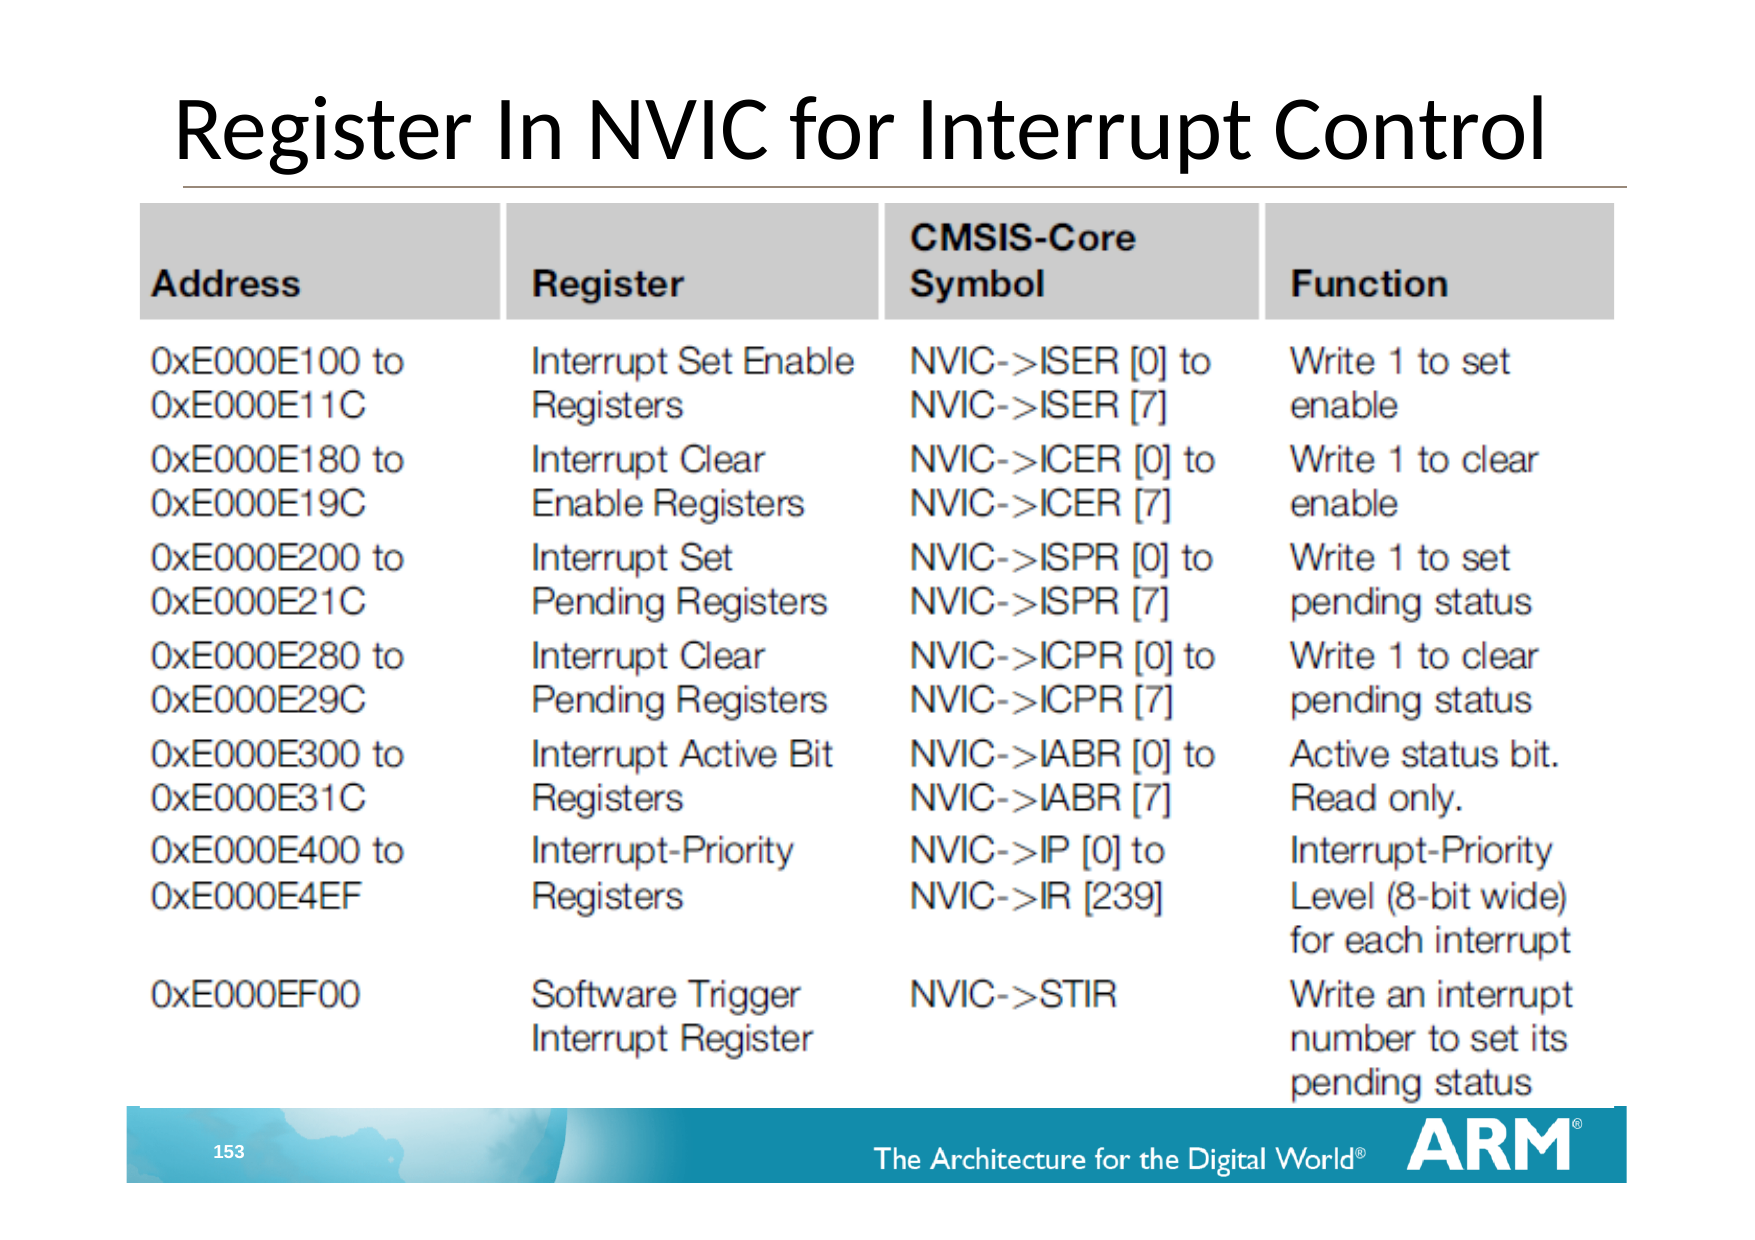

# Register In NVIC for Interrupt Control